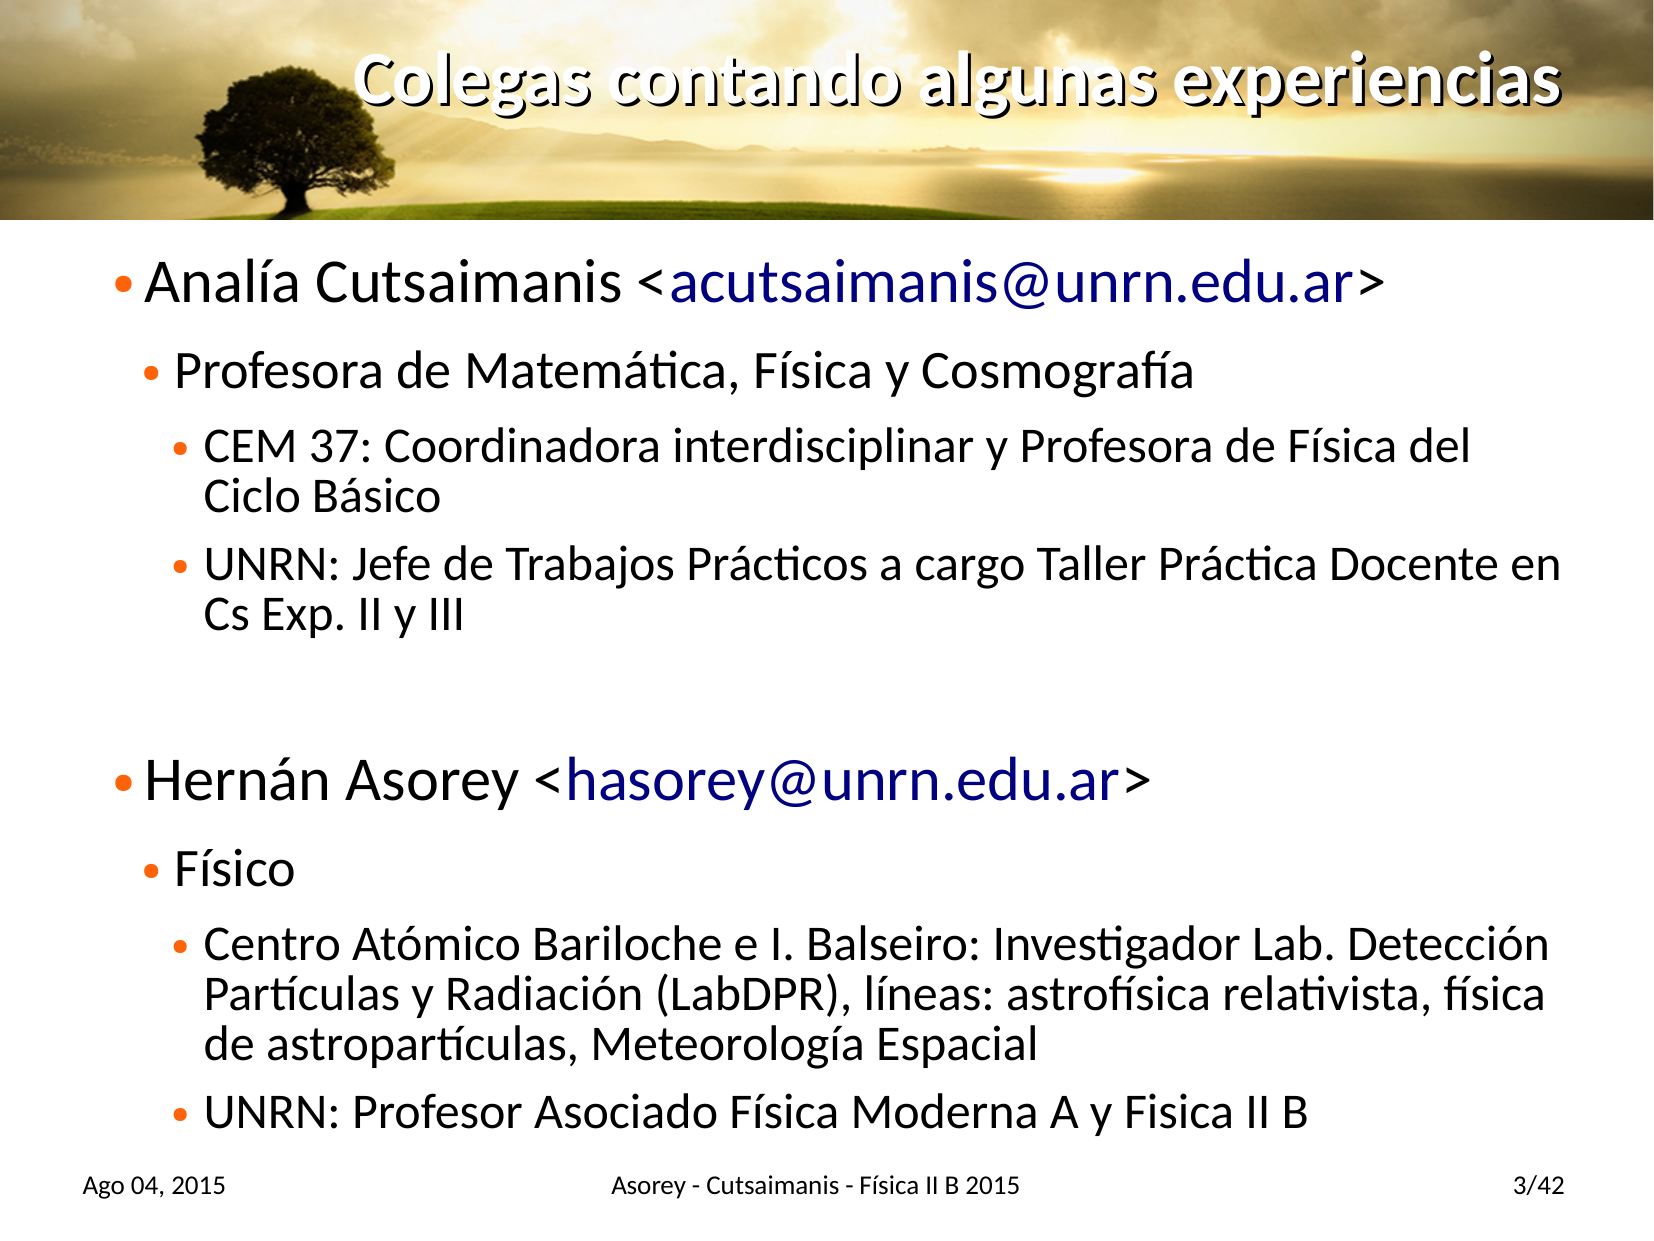

# Colegas contando algunas experiencias
Analía Cutsaimanis <acutsaimanis@unrn.edu.ar>
Profesora de Matemática, Física y Cosmografía
CEM 37: Coordinadora interdisciplinar y Profesora de Física del Ciclo Básico
UNRN: Jefe de Trabajos Prácticos a cargo Taller Práctica Docente en Cs Exp. II y III
Hernán Asorey <hasorey@unrn.edu.ar>
Físico
Centro Atómico Bariloche e I. Balseiro: Investigador Lab. Detección Partículas y Radiación (LabDPR), líneas: astrofísica relativista, física de astropartículas, Meteorología Espacial
UNRN: Profesor Asociado Física Moderna A y Fisica II B
Ago 04, 2015
Asorey - Cutsaimanis - Física II B 2015
3